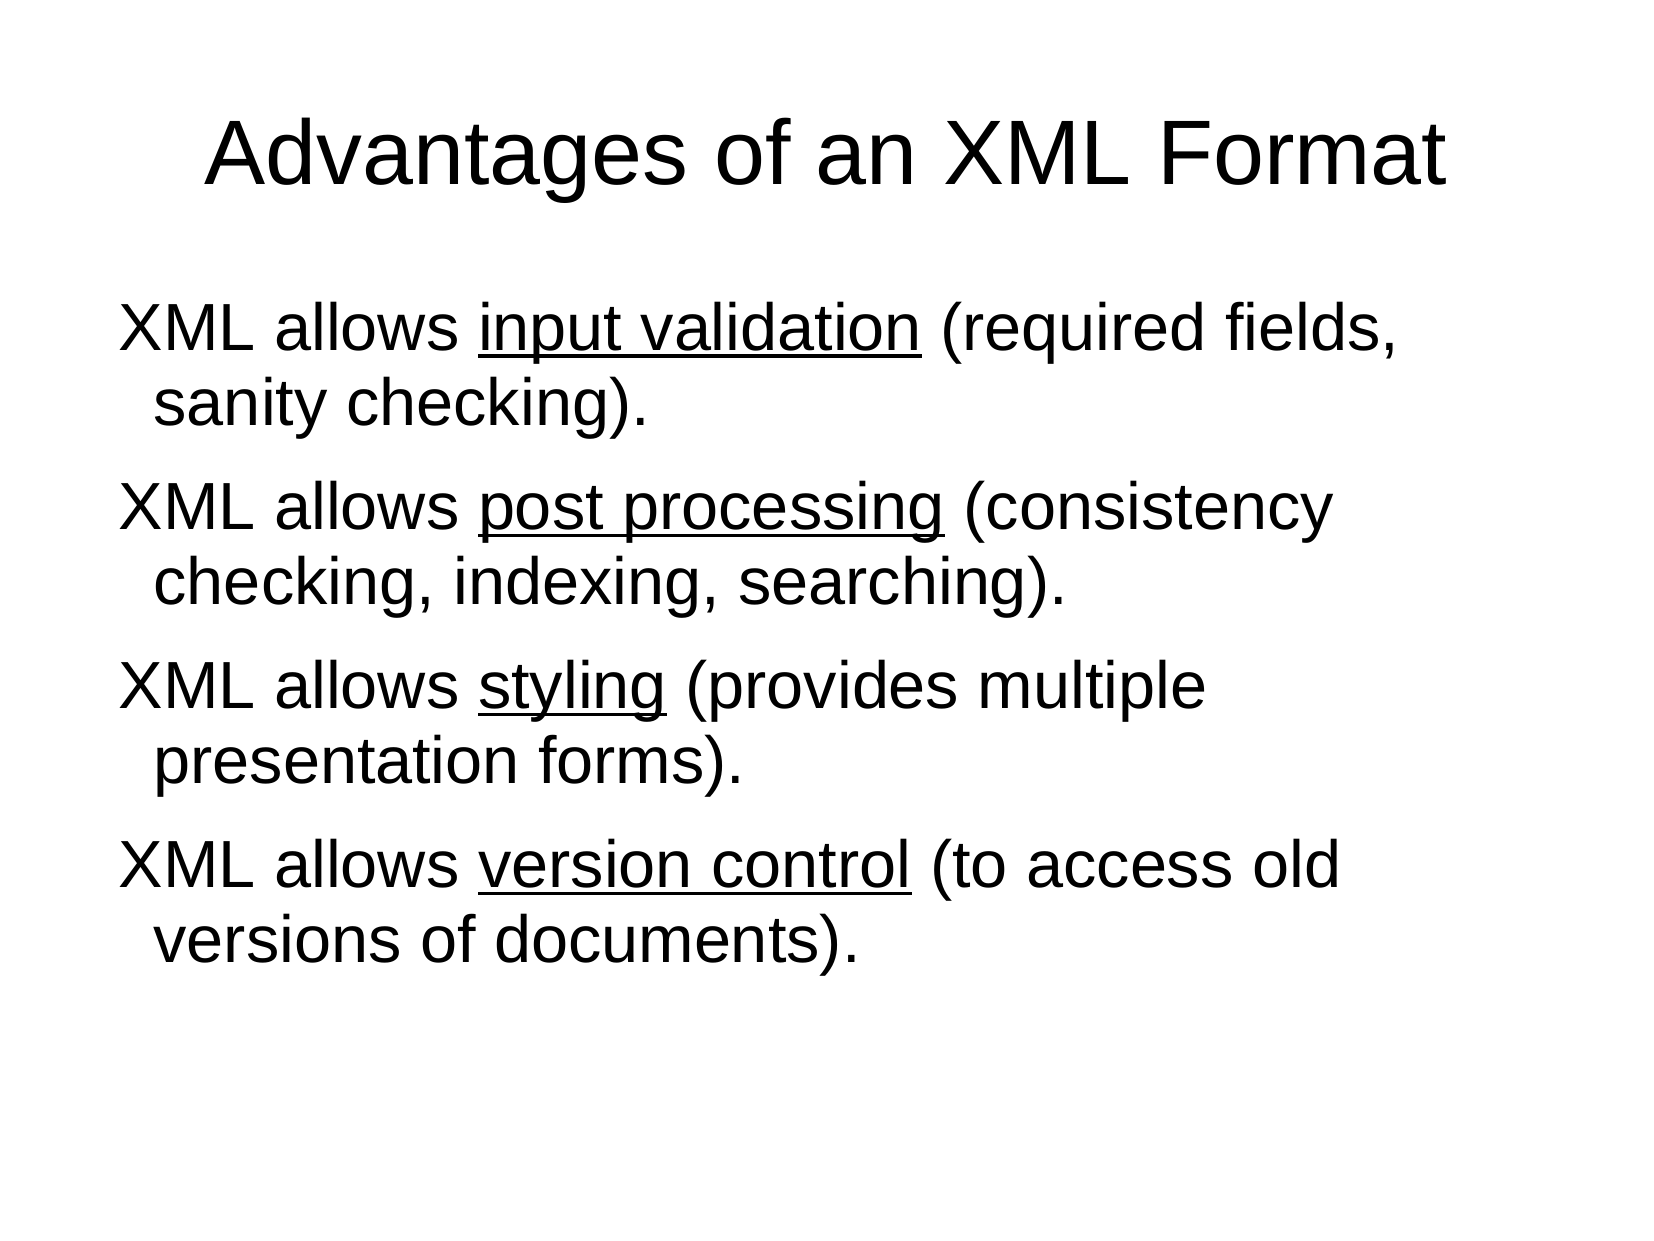

# Advantages of an XML Format
 XML allows input validation (required fields, sanity checking).
 XML allows post processing (consistency checking, indexing, searching).
 XML allows styling (provides multiple presentation forms).
 XML allows version control (to access old versions of documents).